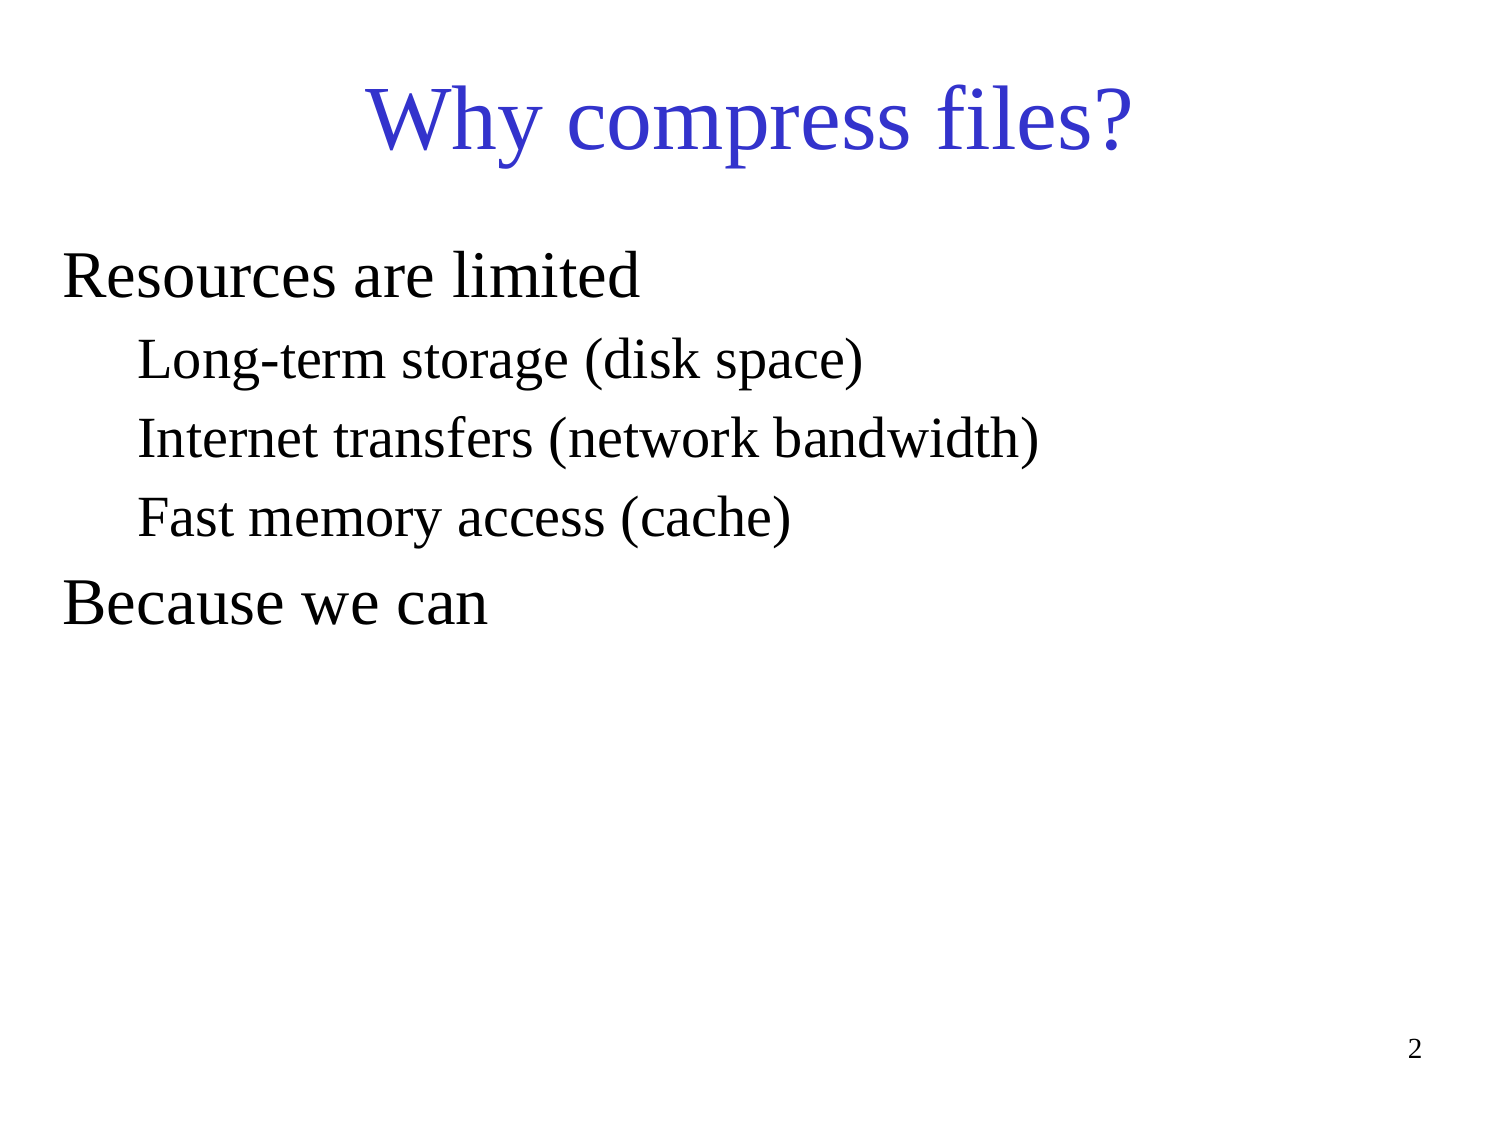

# Why compress files?
Resources are limited
Long-term storage (disk space)
Internet transfers (network bandwidth)
Fast memory access (cache)
Because we can
2